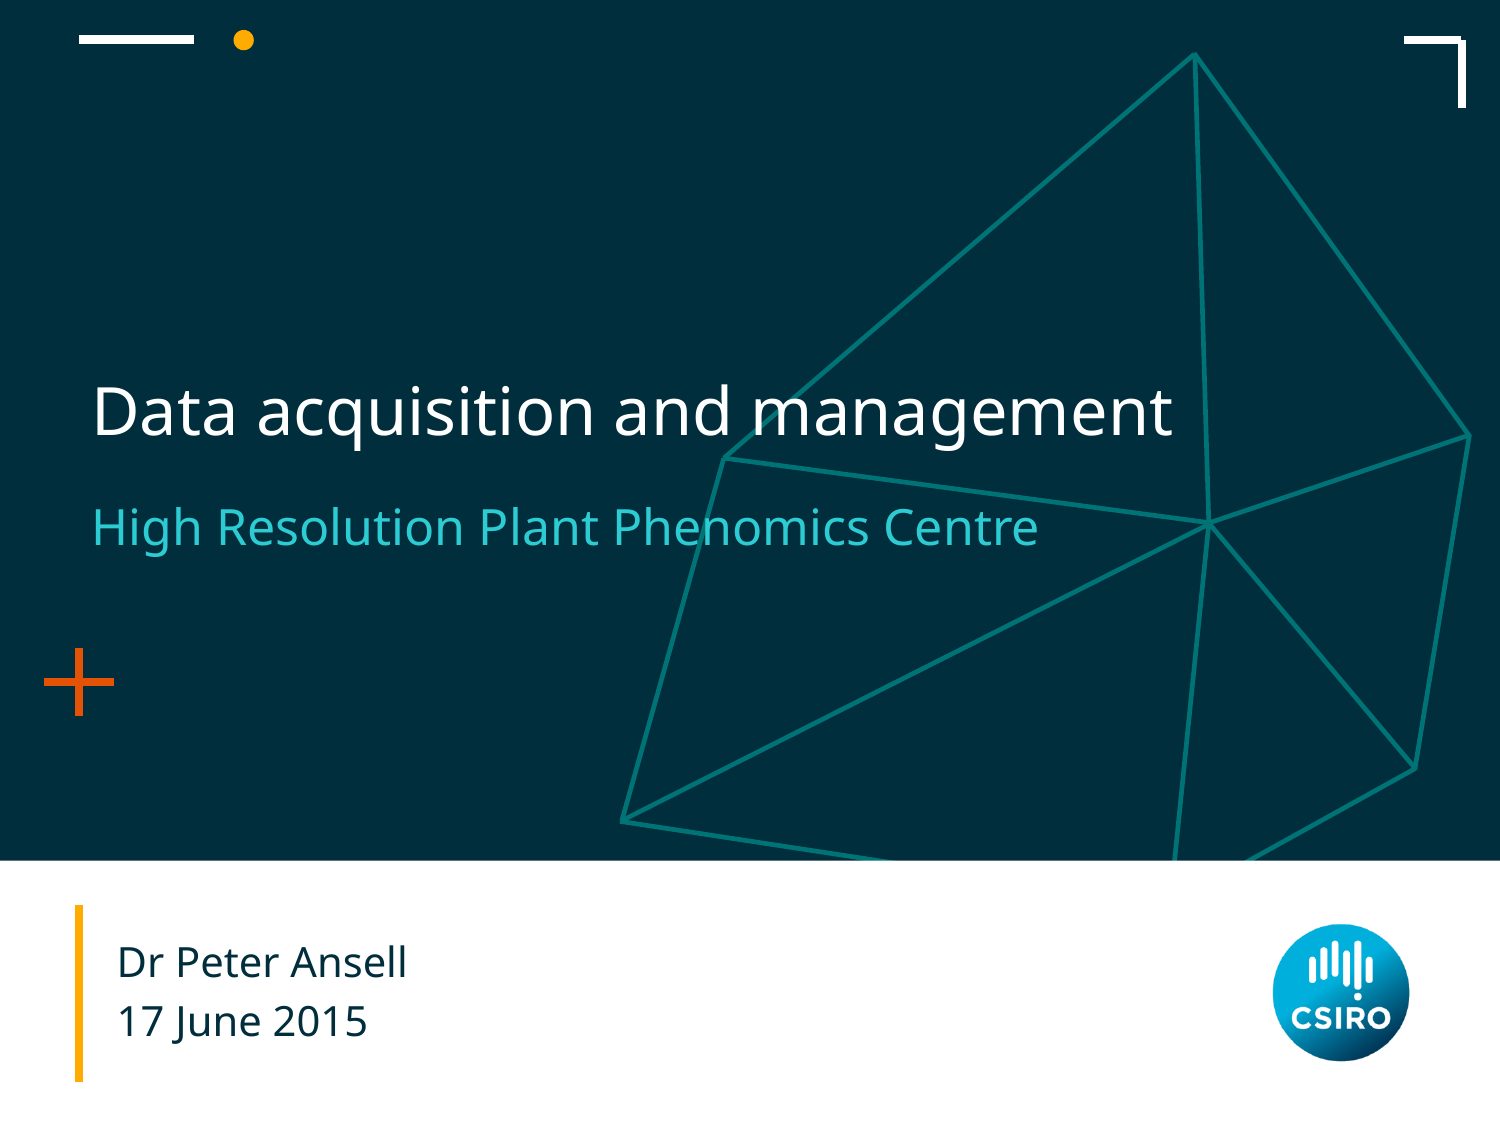

# Data acquisition and management
High Resolution Plant Phenomics Centre
Dr Peter Ansell
17 June 2015